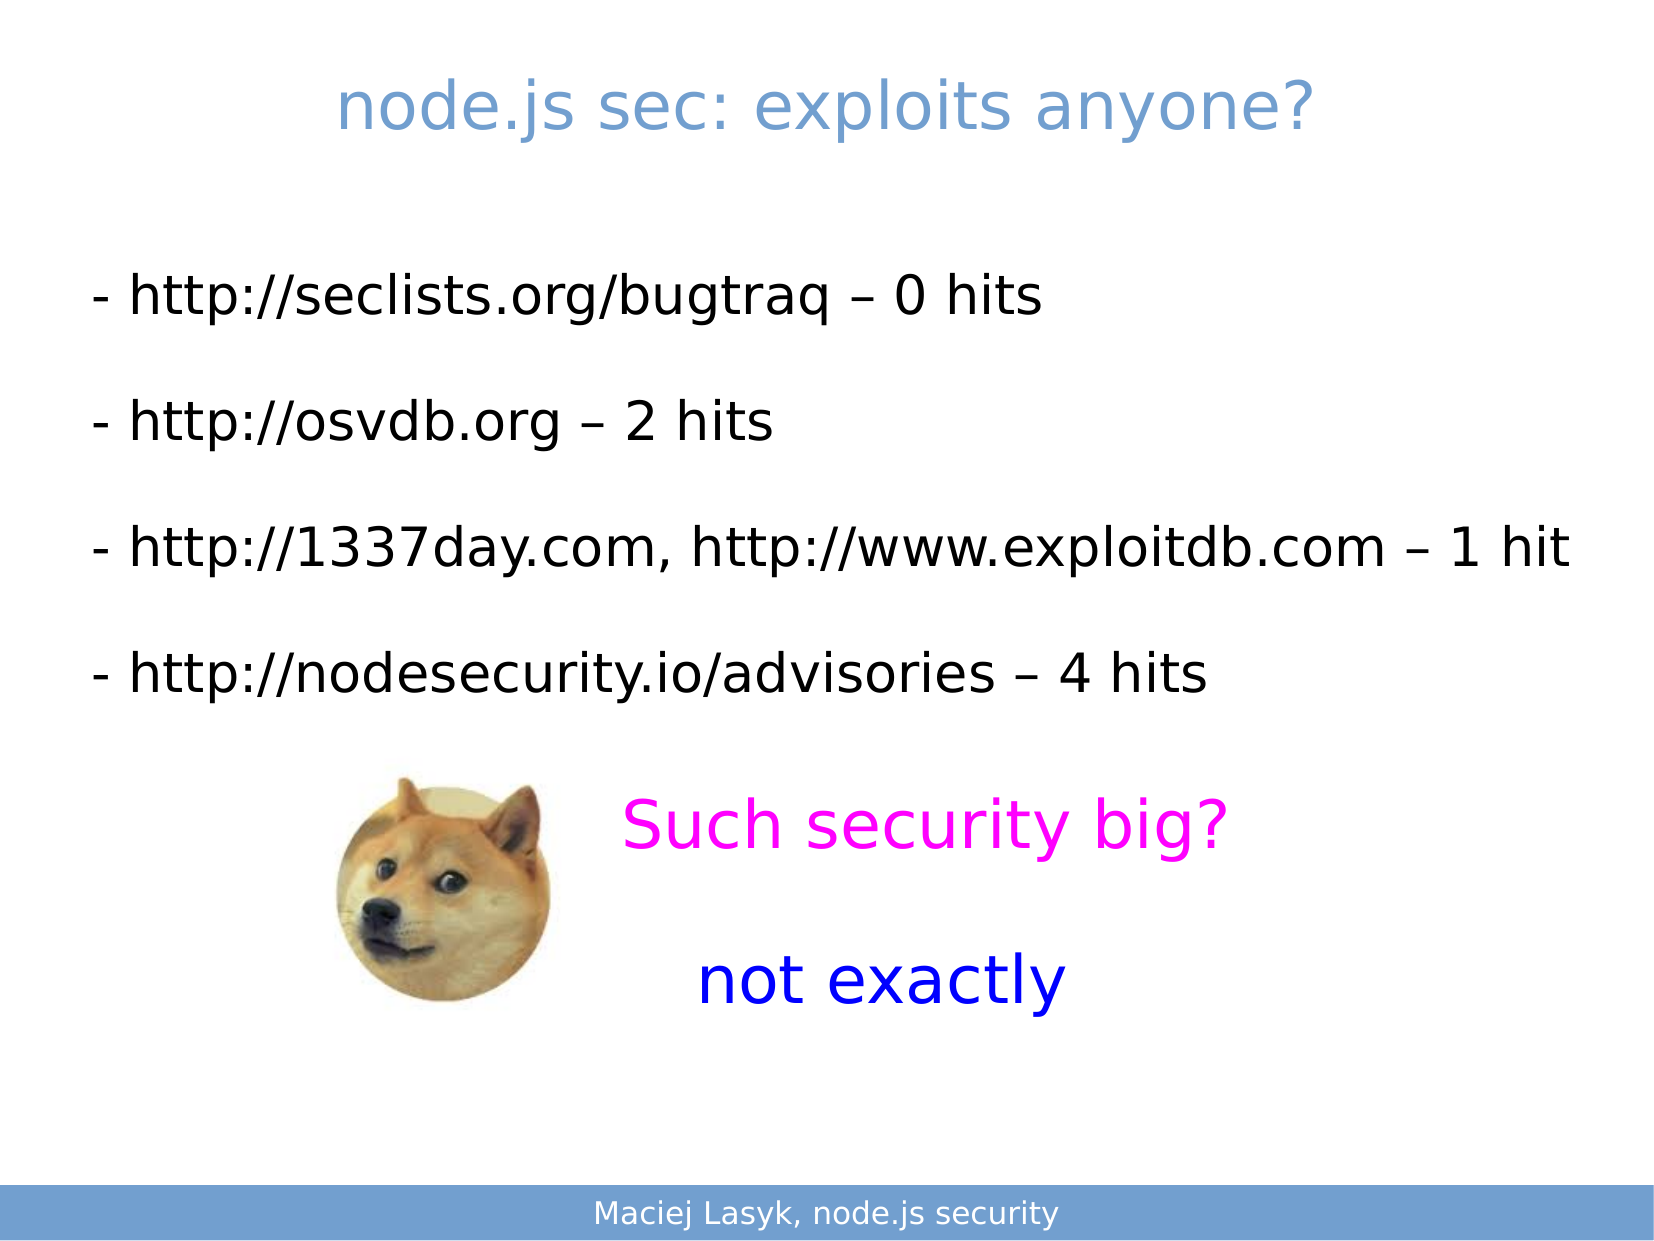

node.js sec: exploits anyone?
- http://seclists.org/bugtraq – 0 hits
- http://osvdb.org – 2 hits
- http://1337day.com, http://www.exploitdb.com – 1 hit
- http://nodesecurity.io/advisories – 4 hits
Such security big?
	not exactly
 3/25
 1/25
Maciej Lasyk, Ganglia & Nagios
Maciej Lasyk, node.js security
Maciej Lasyk, node.js security